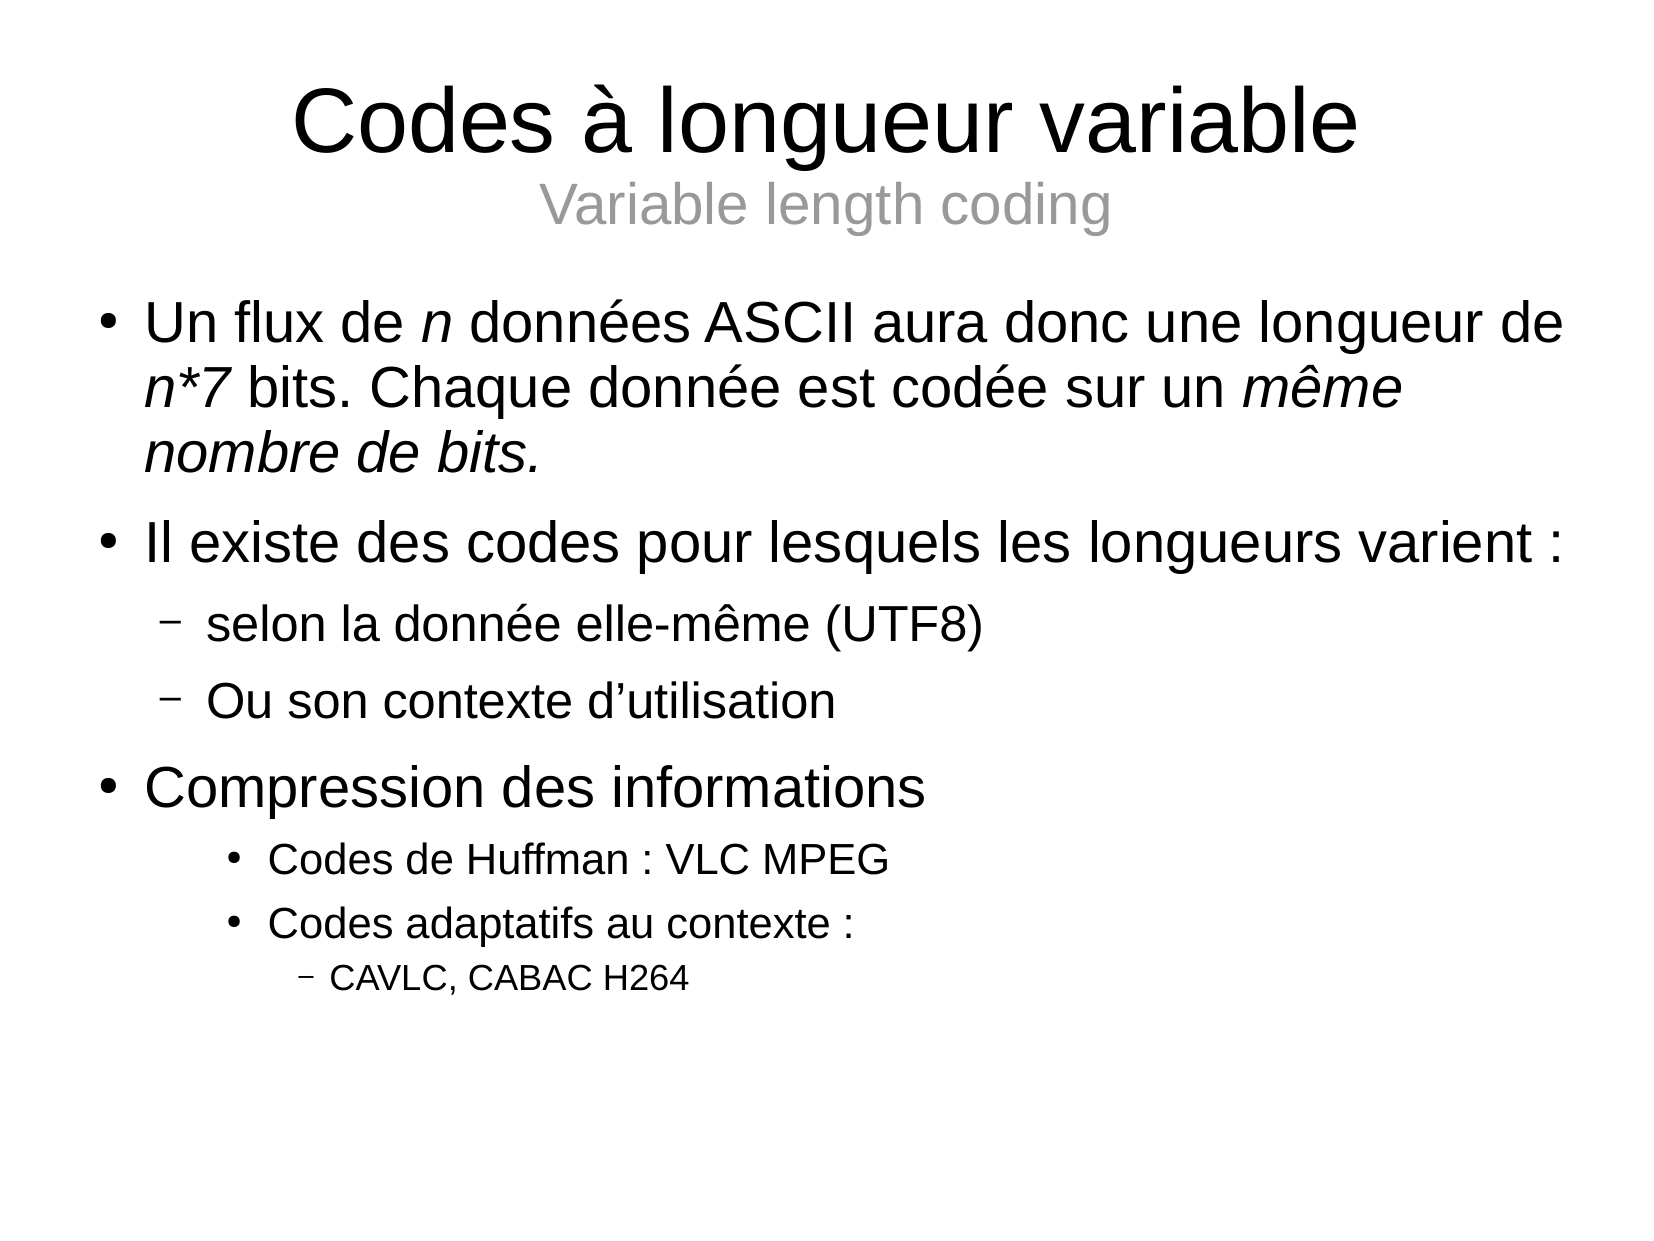

# Codes à longueur variable Variable length coding
Un flux de n données ASCII aura donc une longueur de n*7 bits. Chaque donnée est codée sur un même nombre de bits.
Il existe des codes pour lesquels les longueurs varient :
selon la donnée elle-même (UTF8)
Ou son contexte d’utilisation
Compression des informations
Codes de Huffman : VLC MPEG
Codes adaptatifs au contexte :
CAVLC, CABAC H264